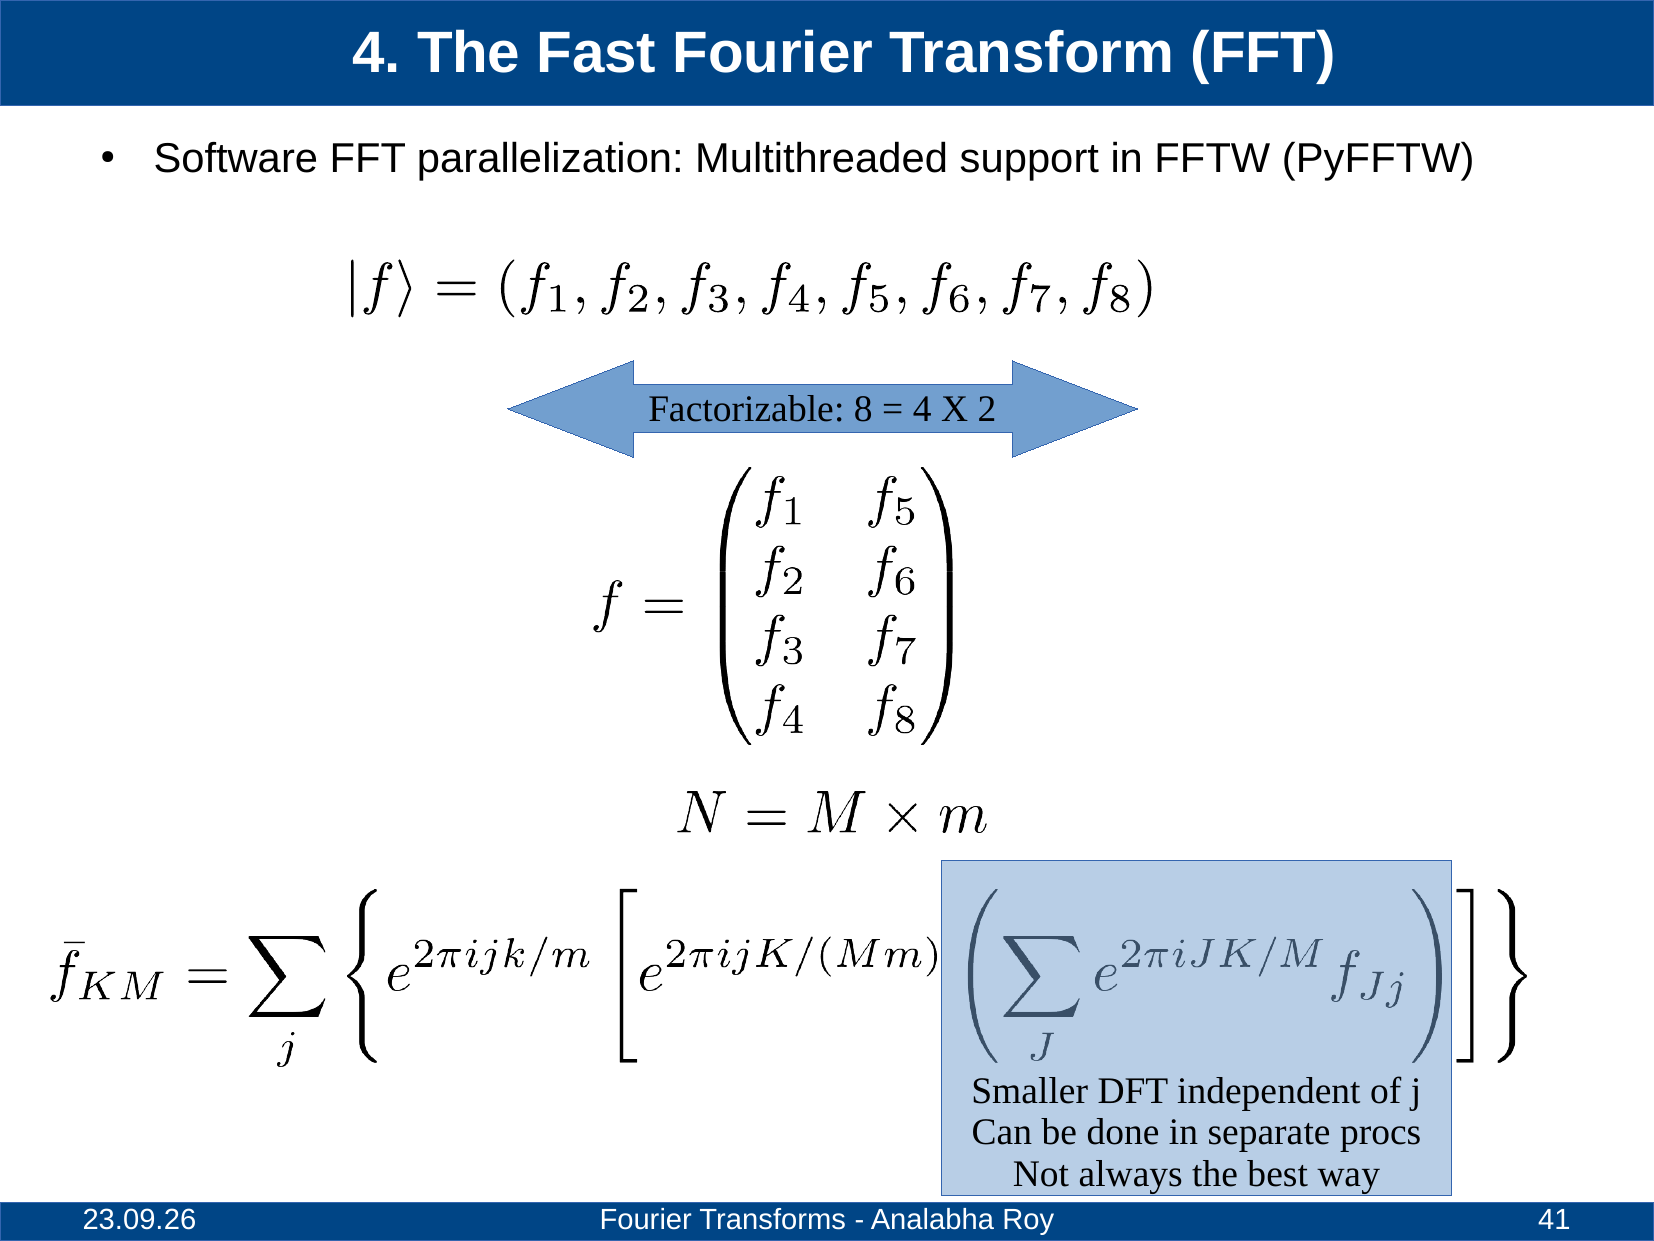

# 4. The Fast Fourier Transform (FFT)
Software FFT parallelization: Multithreaded support in FFTW (PyFFTW)
Factorizable: 8 = 4 X 2
Smaller DFT independent of j
Can be done in separate procs
Not always the best way
Your name here (insert->page number)
41